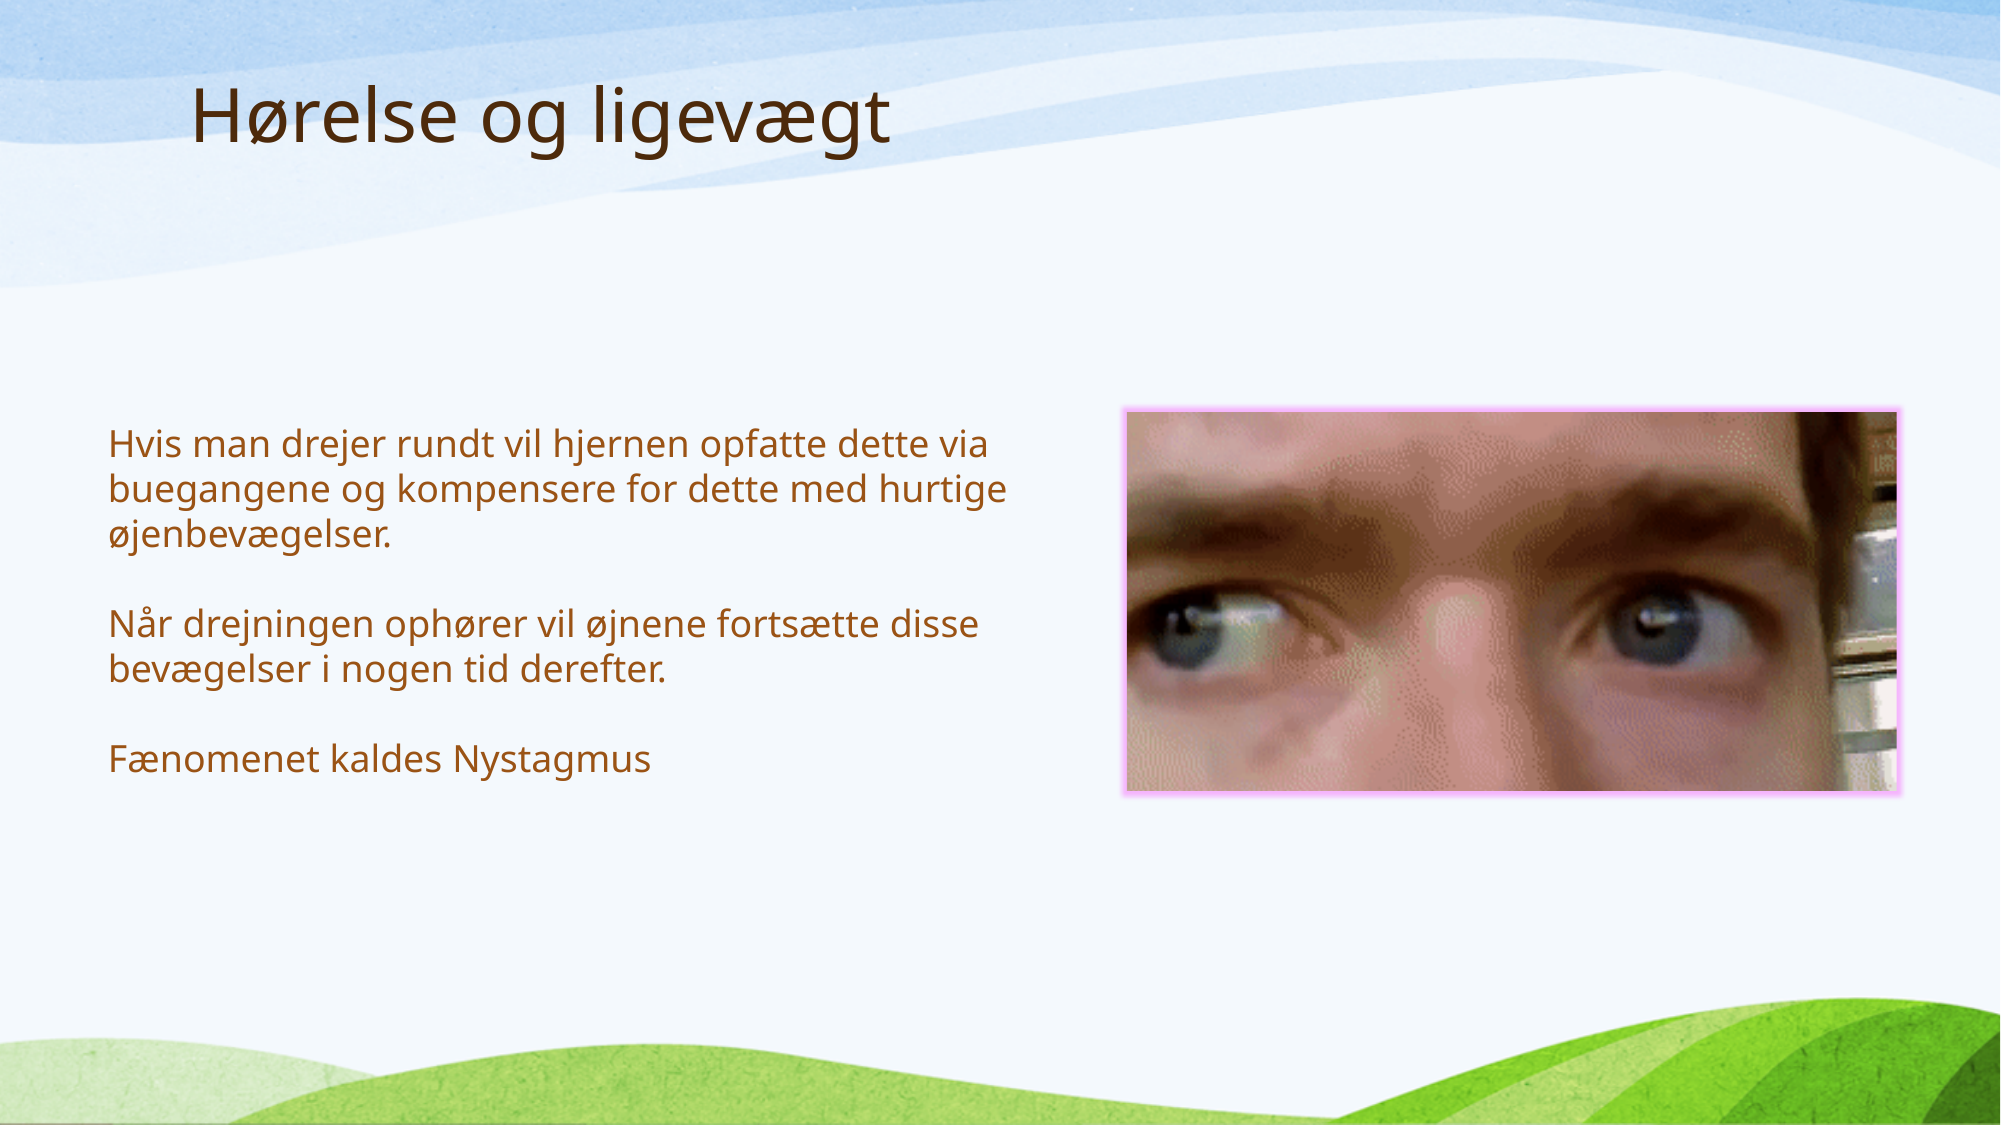

# Hørelse og ligevægt
Hvis man drejer rundt vil hjernen opfatte dette via buegangene og kompensere for dette med hurtige øjenbevægelser.
Når drejningen ophører vil øjnene fortsætte disse bevægelser i nogen tid derefter.
Fænomenet kaldes Nystagmus